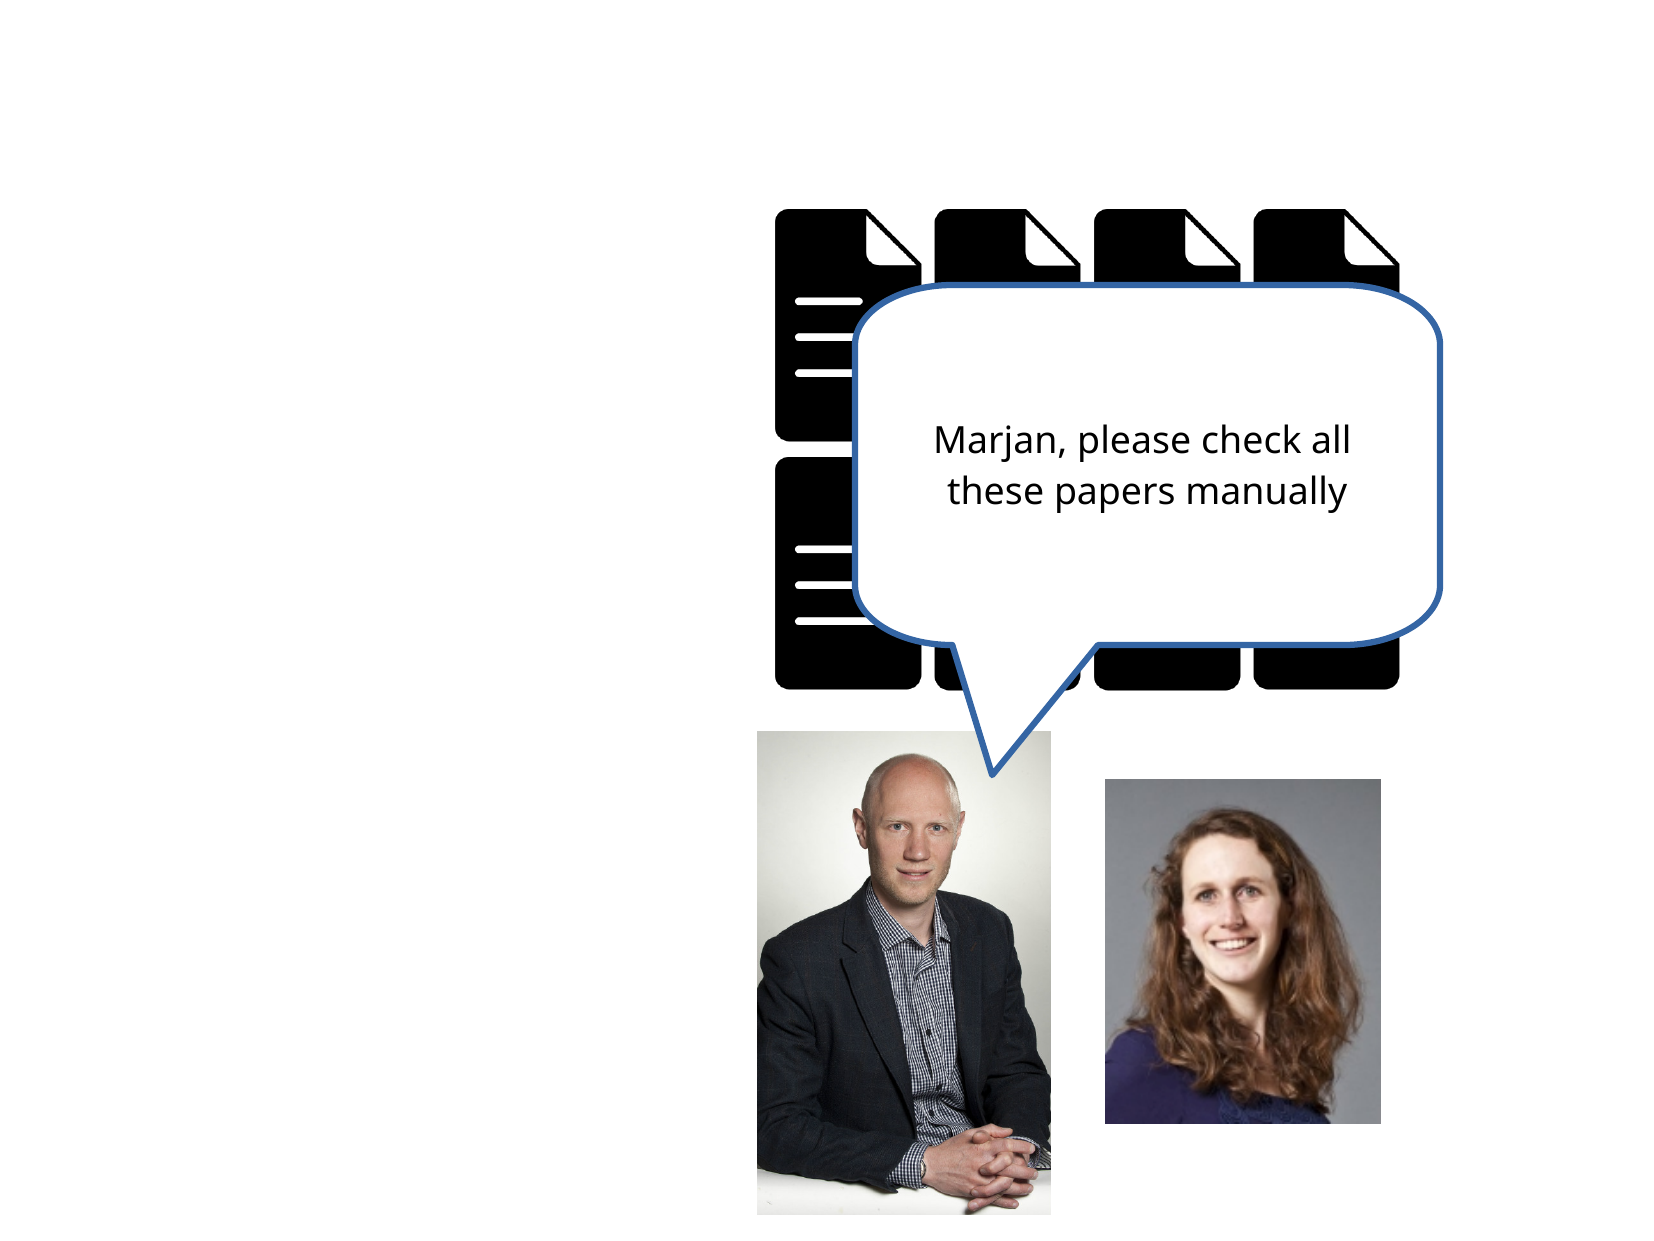

Marjan, please check all
these papers manually